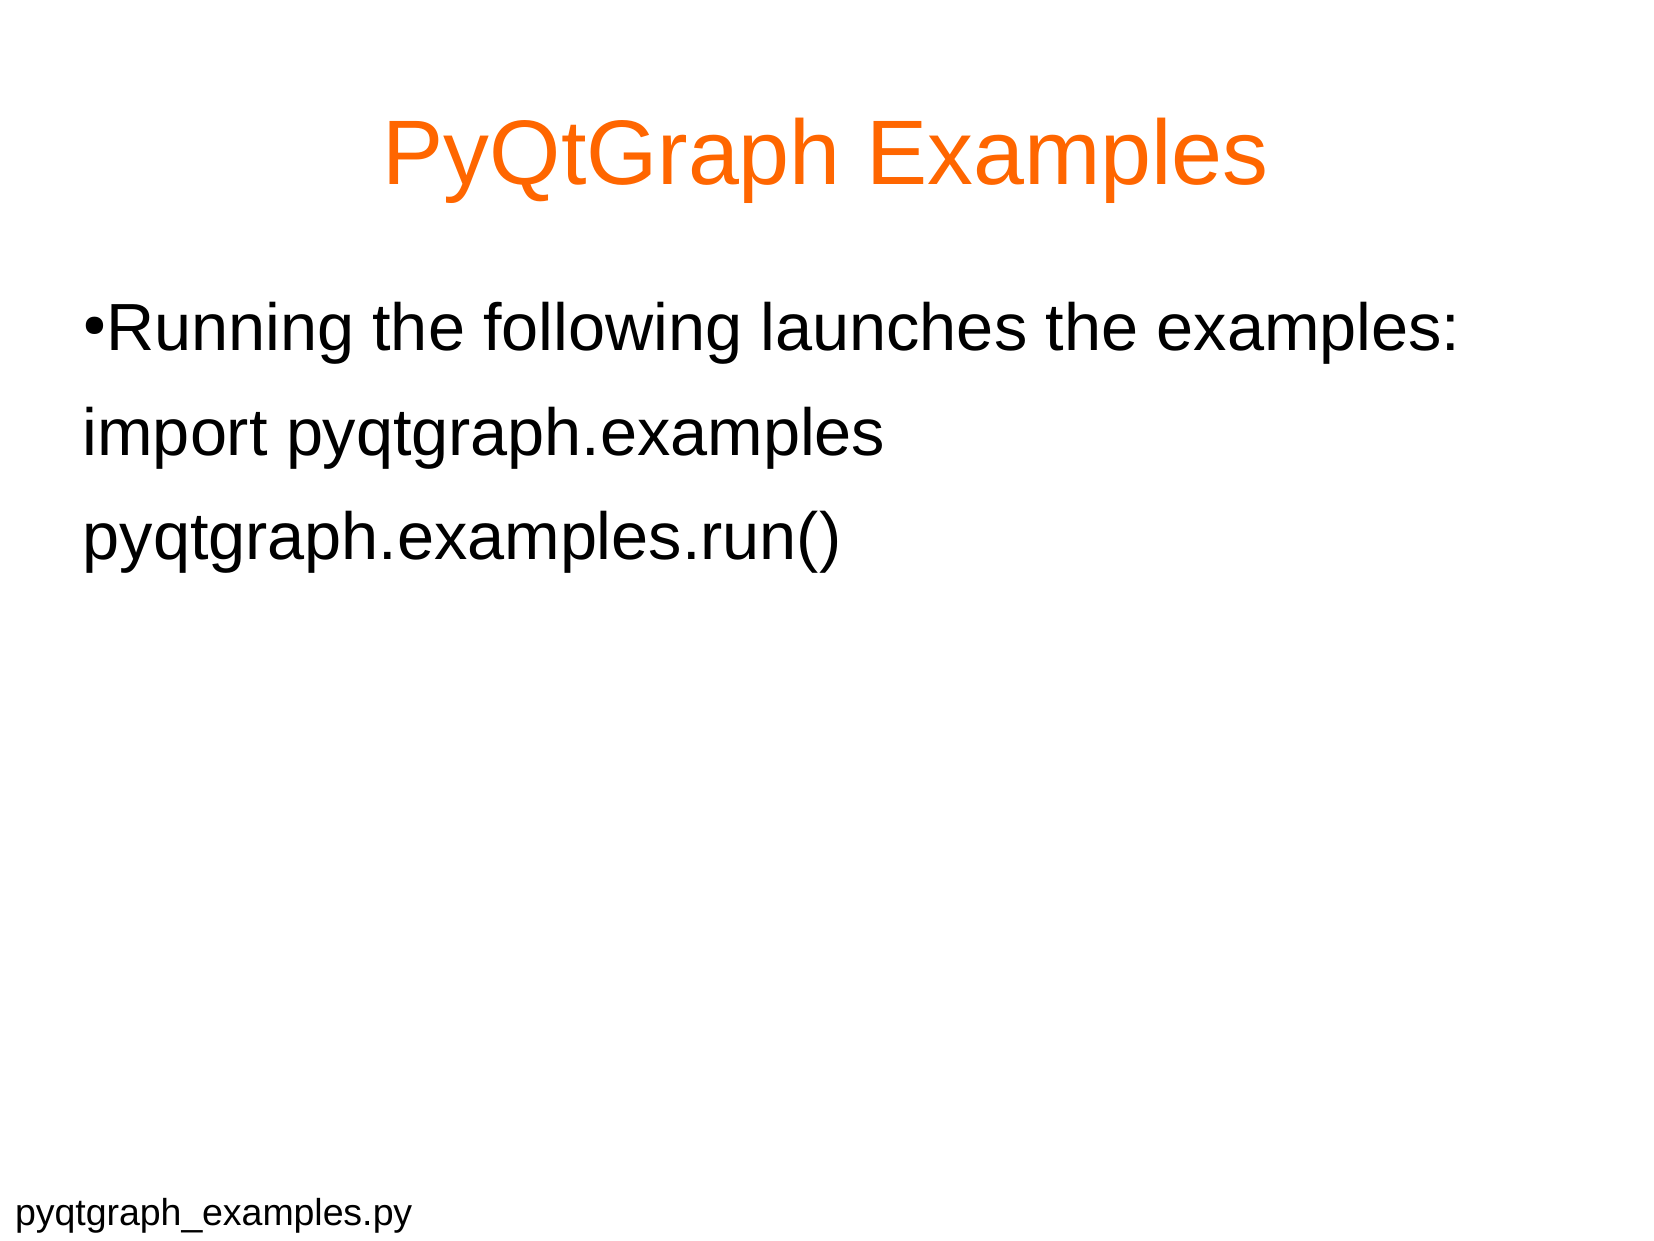

PyQtGraph Examples
#
Running the following launches the examples:
import pyqtgraph.examples
pyqtgraph.examples.run()
pyqtgraph_examples.py